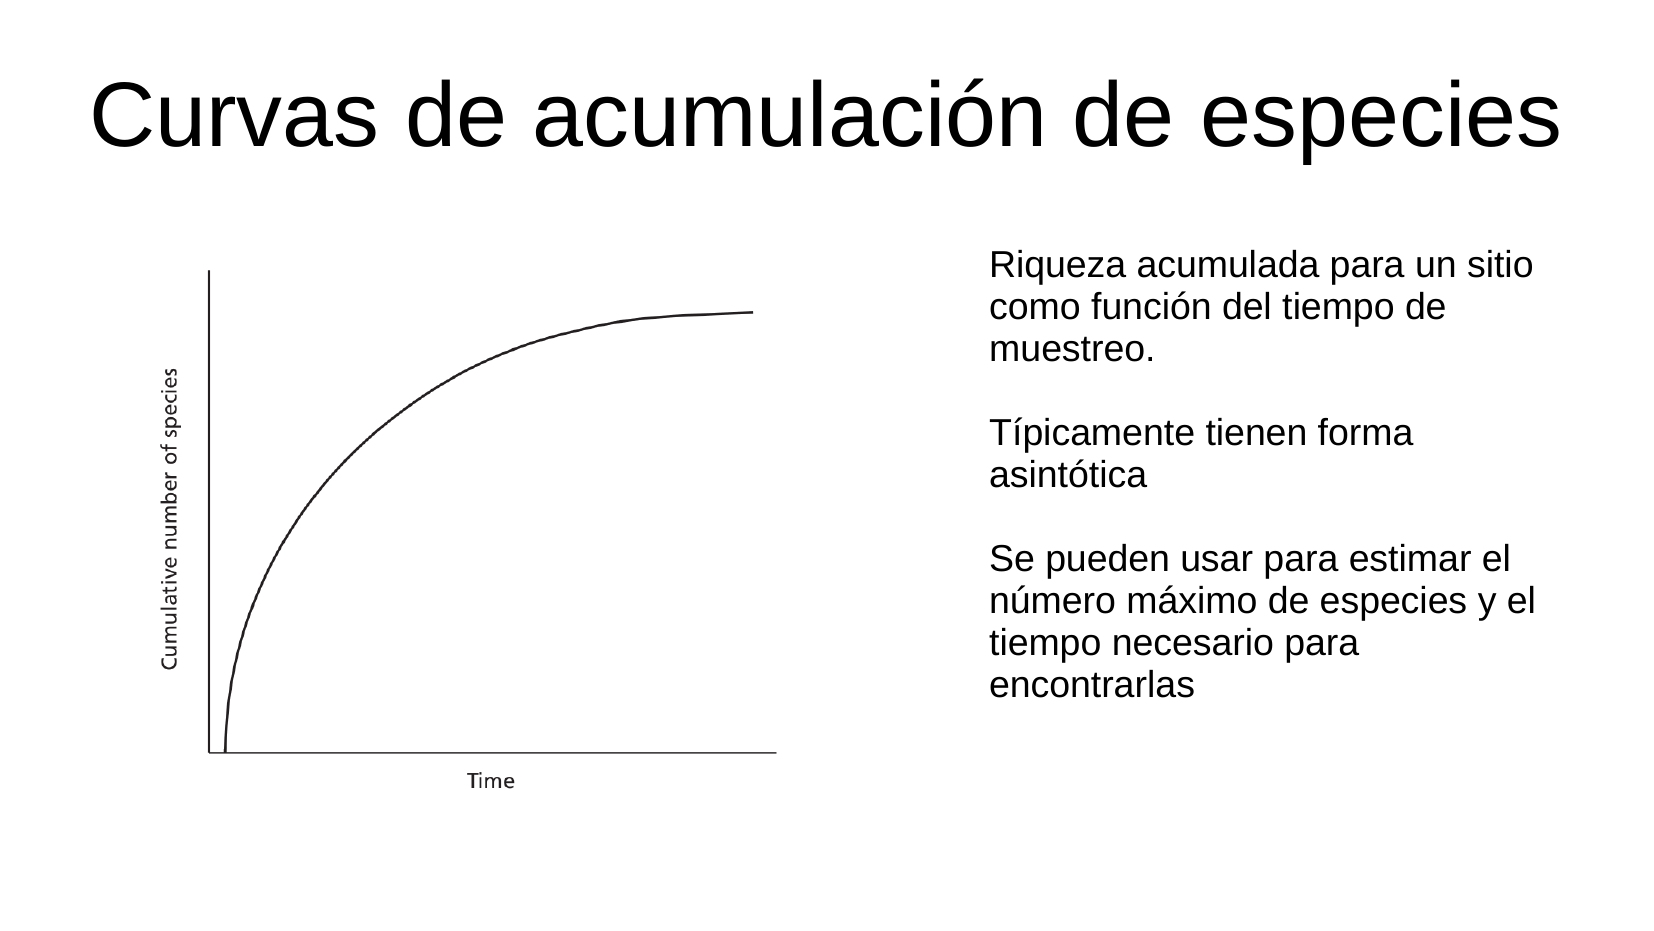

# Curvas de acumulación de especies
Riqueza acumulada para un sitio como función del tiempo de muestreo.
Típicamente tienen forma asintótica
Se pueden usar para estimar el número máximo de especies y el tiempo necesario para encontrarlas